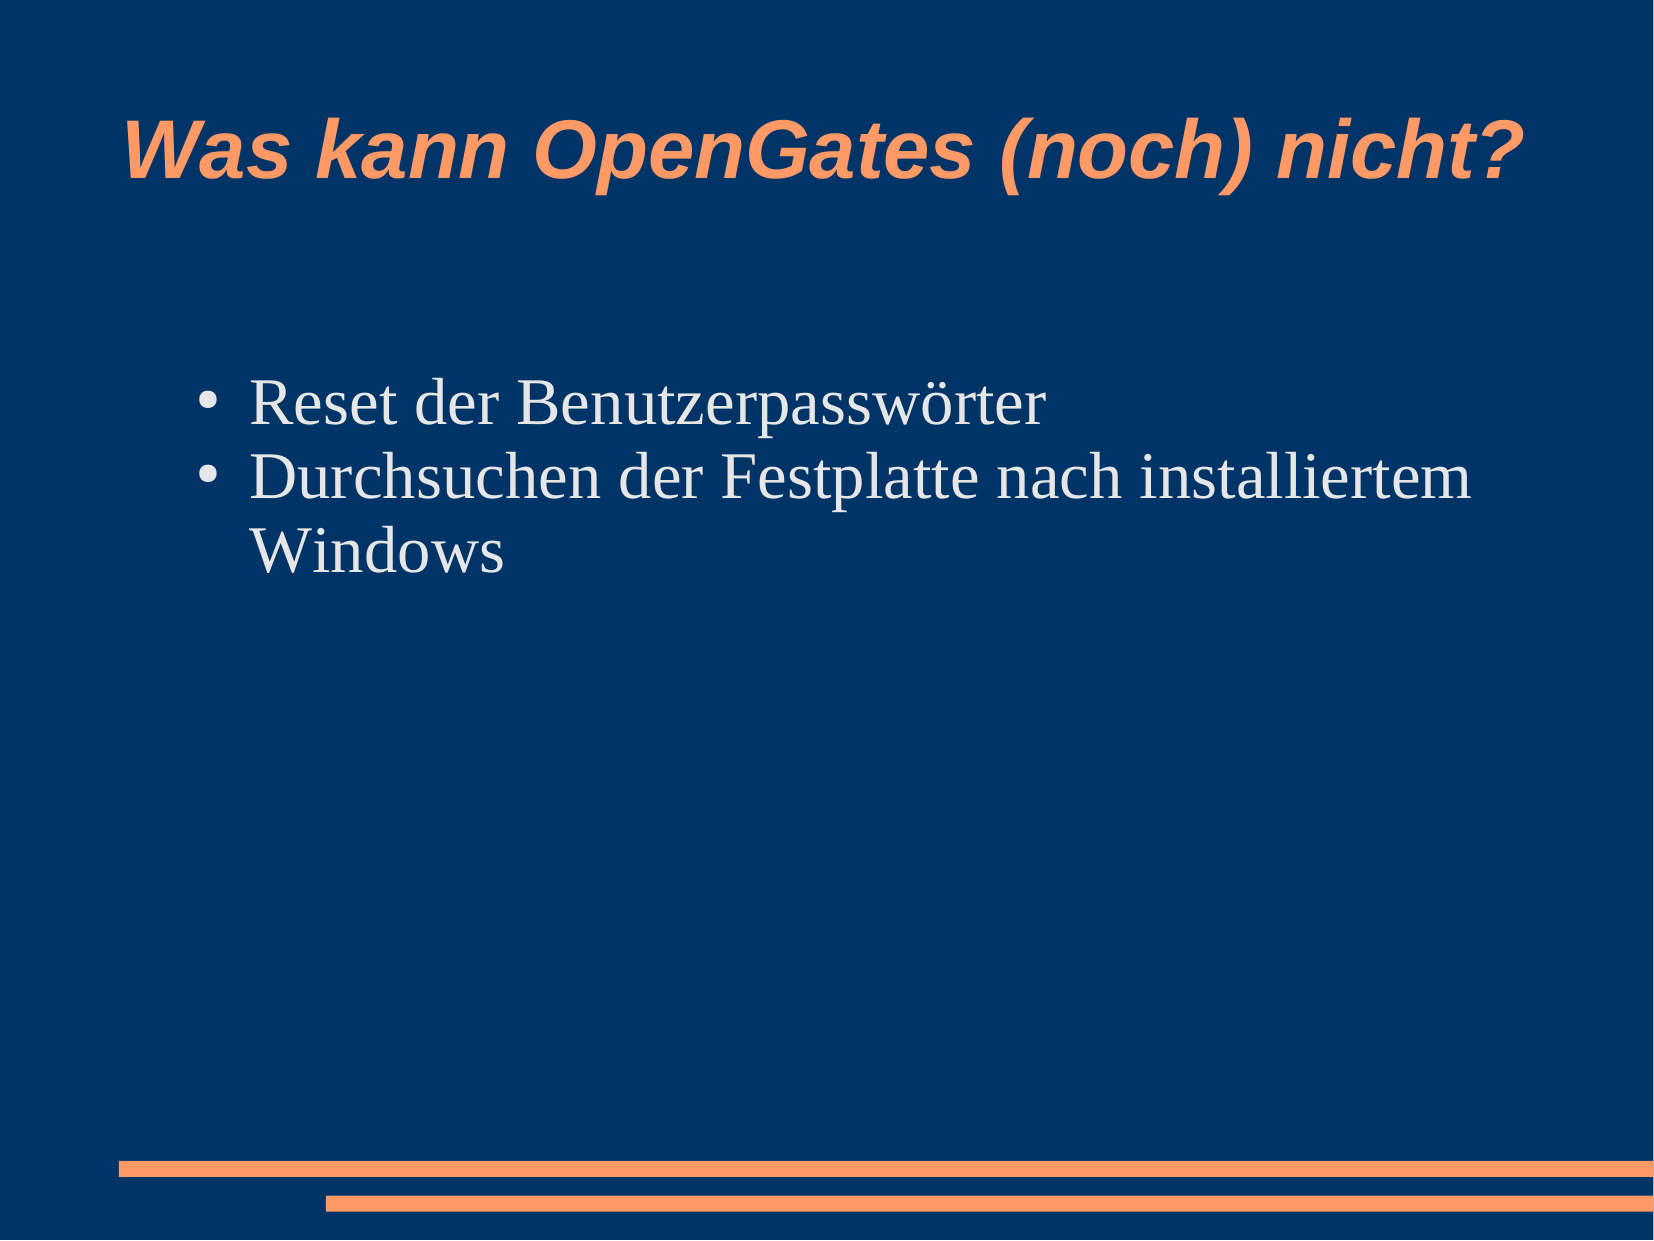

# Was kann OpenGates (noch) nicht?
Reset der Benutzerpasswörter
Durchsuchen der Festplatte nach installiertem Windows